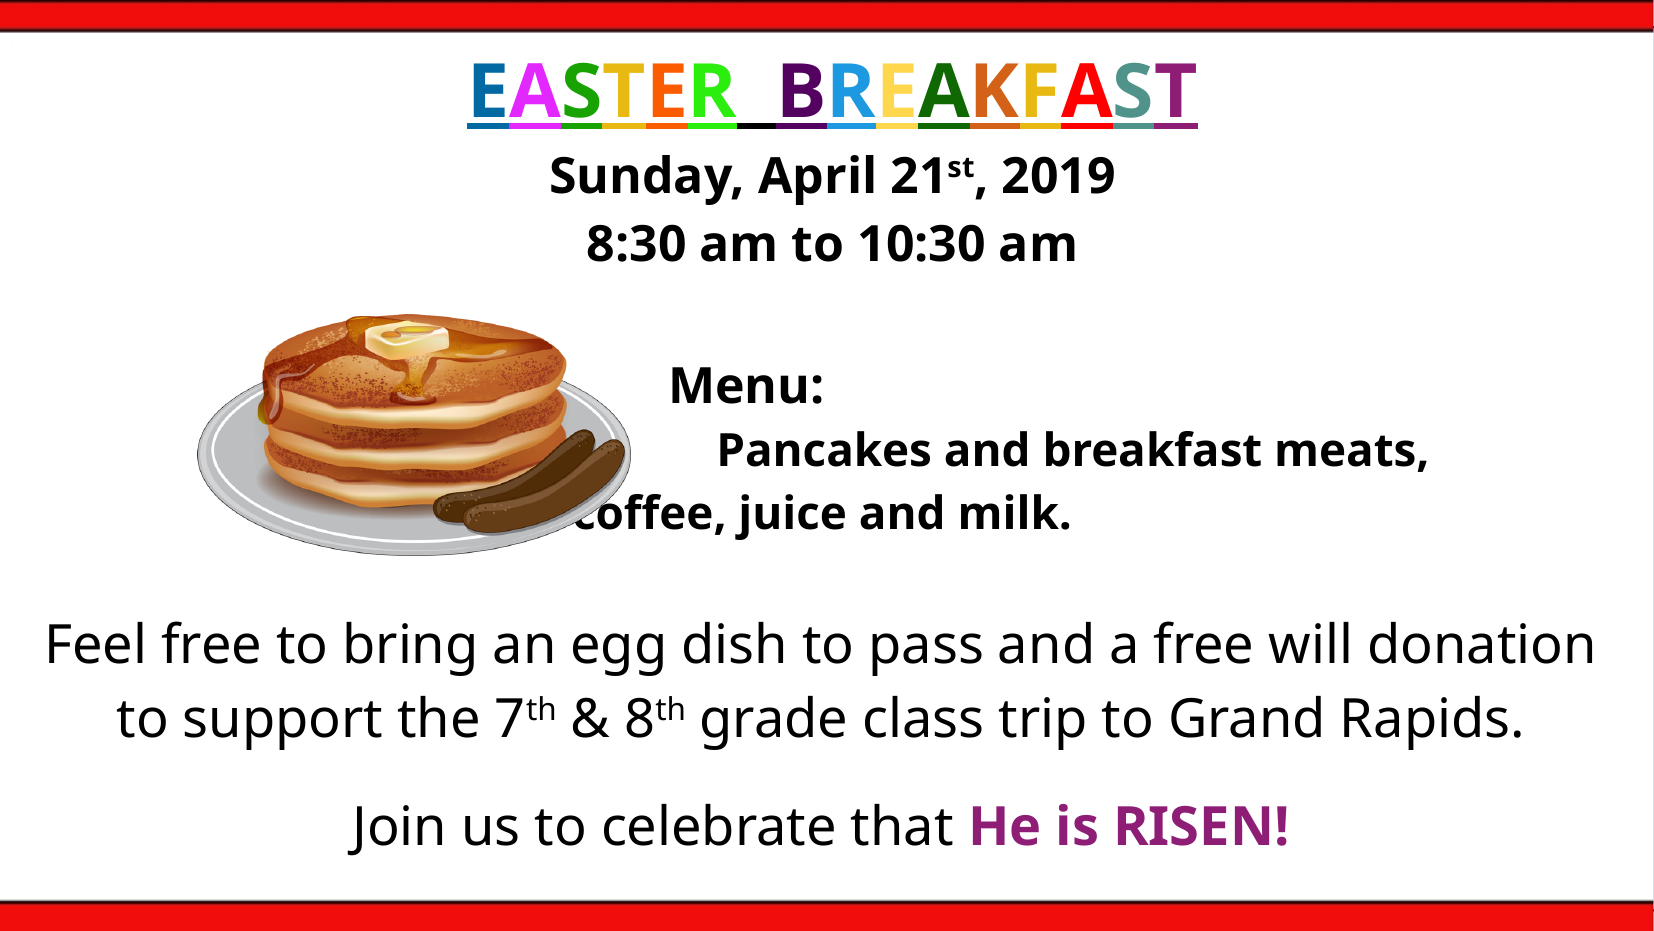

Menu:
 Pancakes and breakfast meats,
 coffee, juice and milk.
Feel free to bring an egg dish to pass and a free will donation
to support the 7th & 8th grade class trip to Grand Rapids.
Join us to celebrate that He is RISEN!
EASTER BREAKFAST
Sunday, April 21st, 2019
8:30 am to 10:30 am